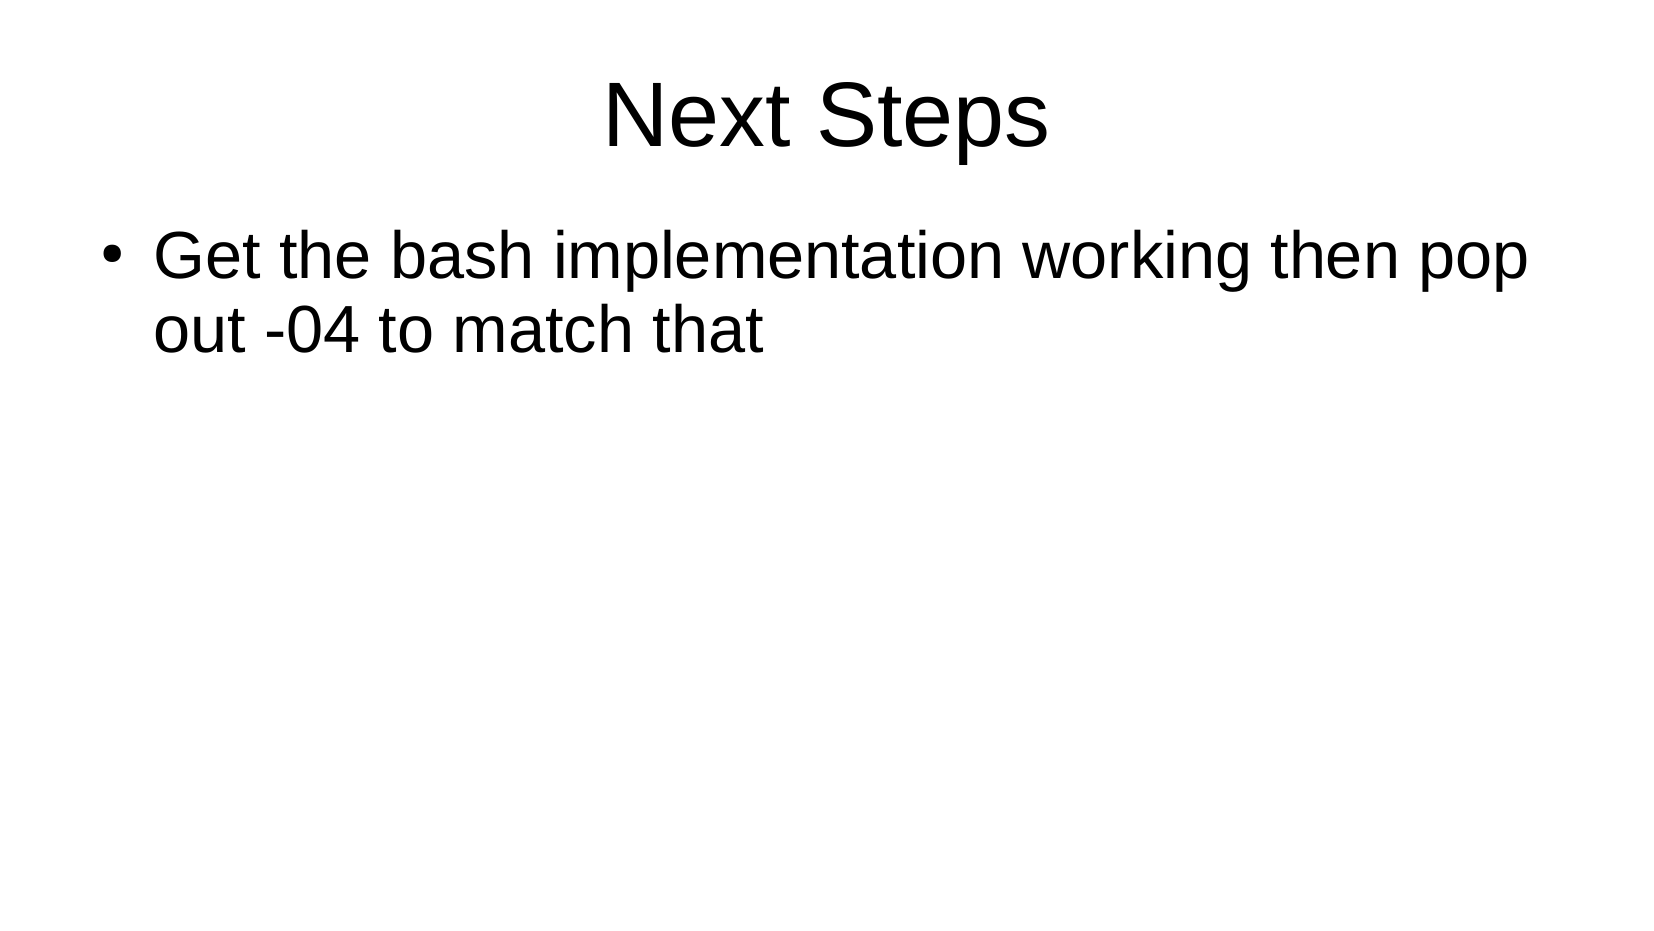

# Next Steps
Get the bash implementation working then pop out -04 to match that